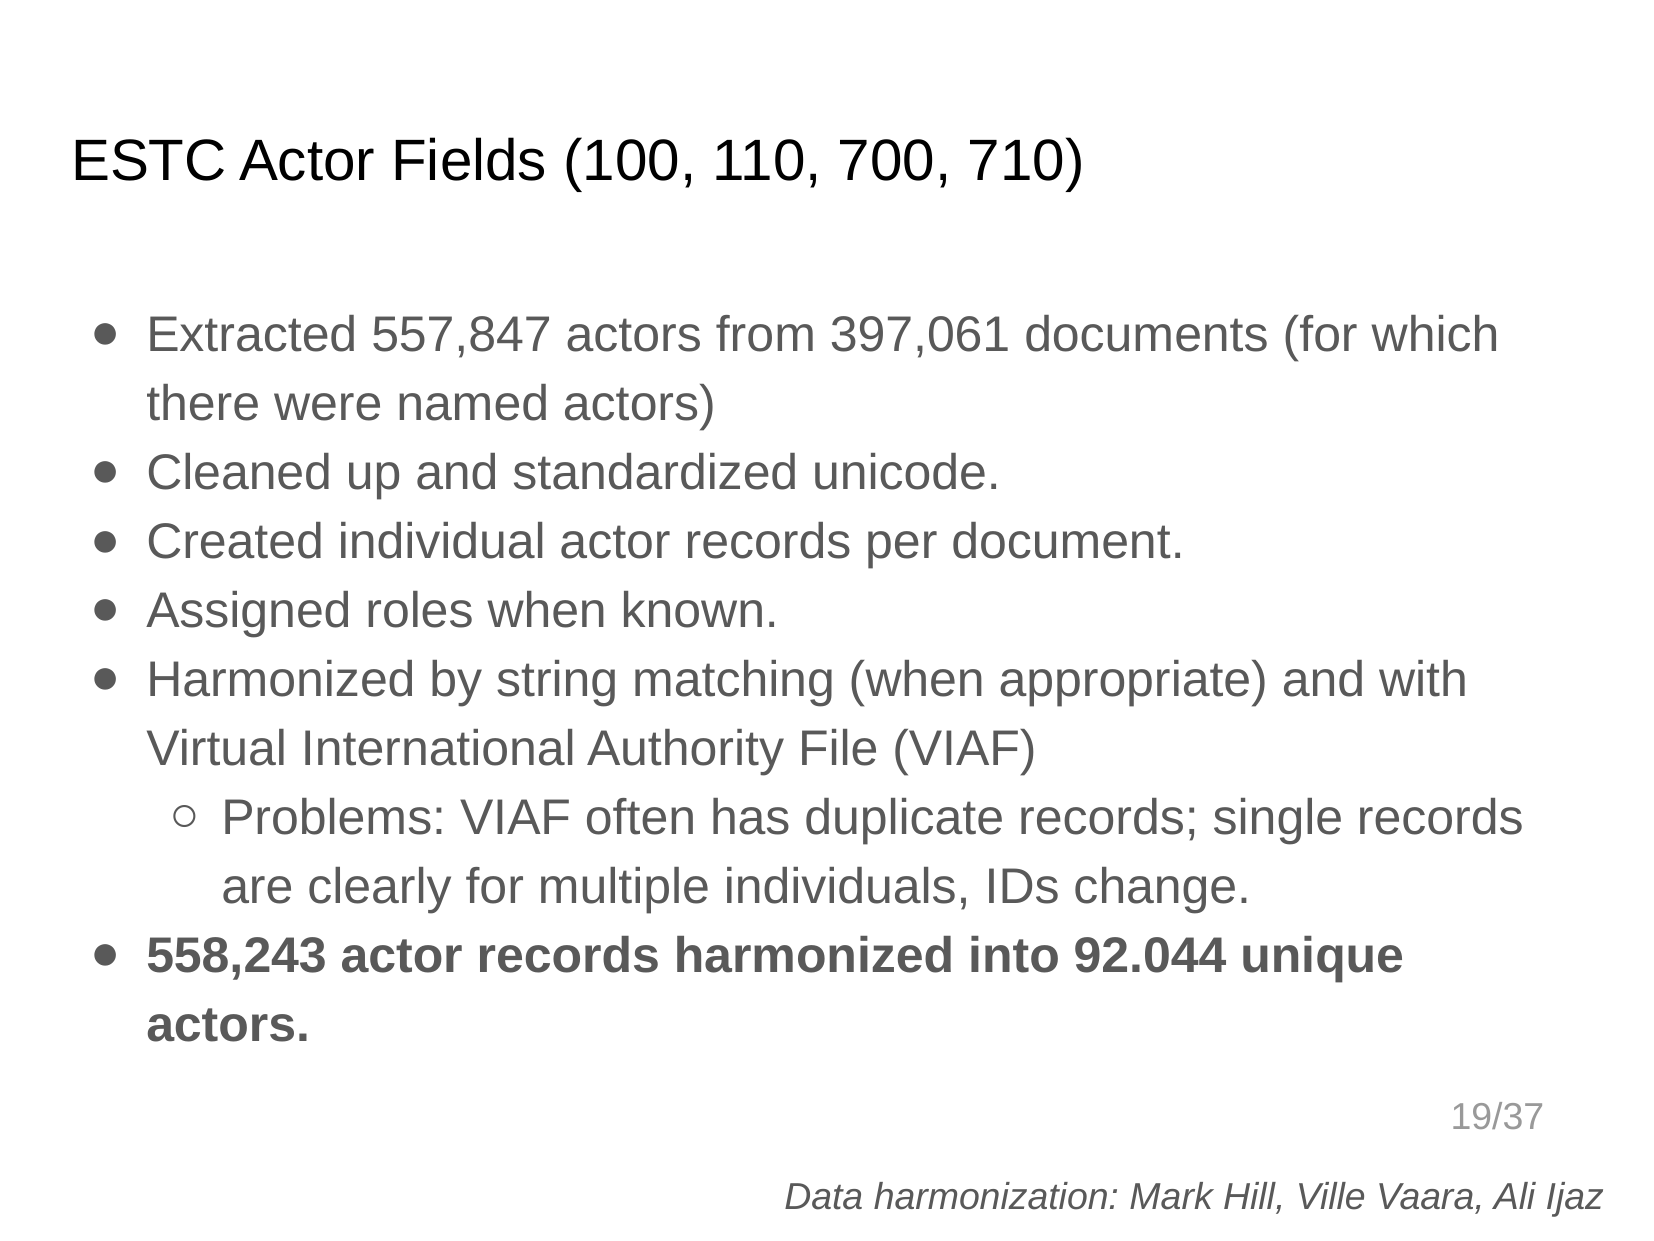

# ESTC Actor Fields (100, 110, 700, 710)
Extracted 557,847 actors from 397,061 documents (for which there were named actors)
Cleaned up and standardized unicode.
Created individual actor records per document.
Assigned roles when known.
Harmonized by string matching (when appropriate) and with Virtual International Authority File (VIAF)
Problems: VIAF often has duplicate records; single records are clearly for multiple individuals, IDs change.
558,243 actor records harmonized into 92.044 unique actors.
Data harmonization: Mark Hill, Ville Vaara, Ali Ijaz